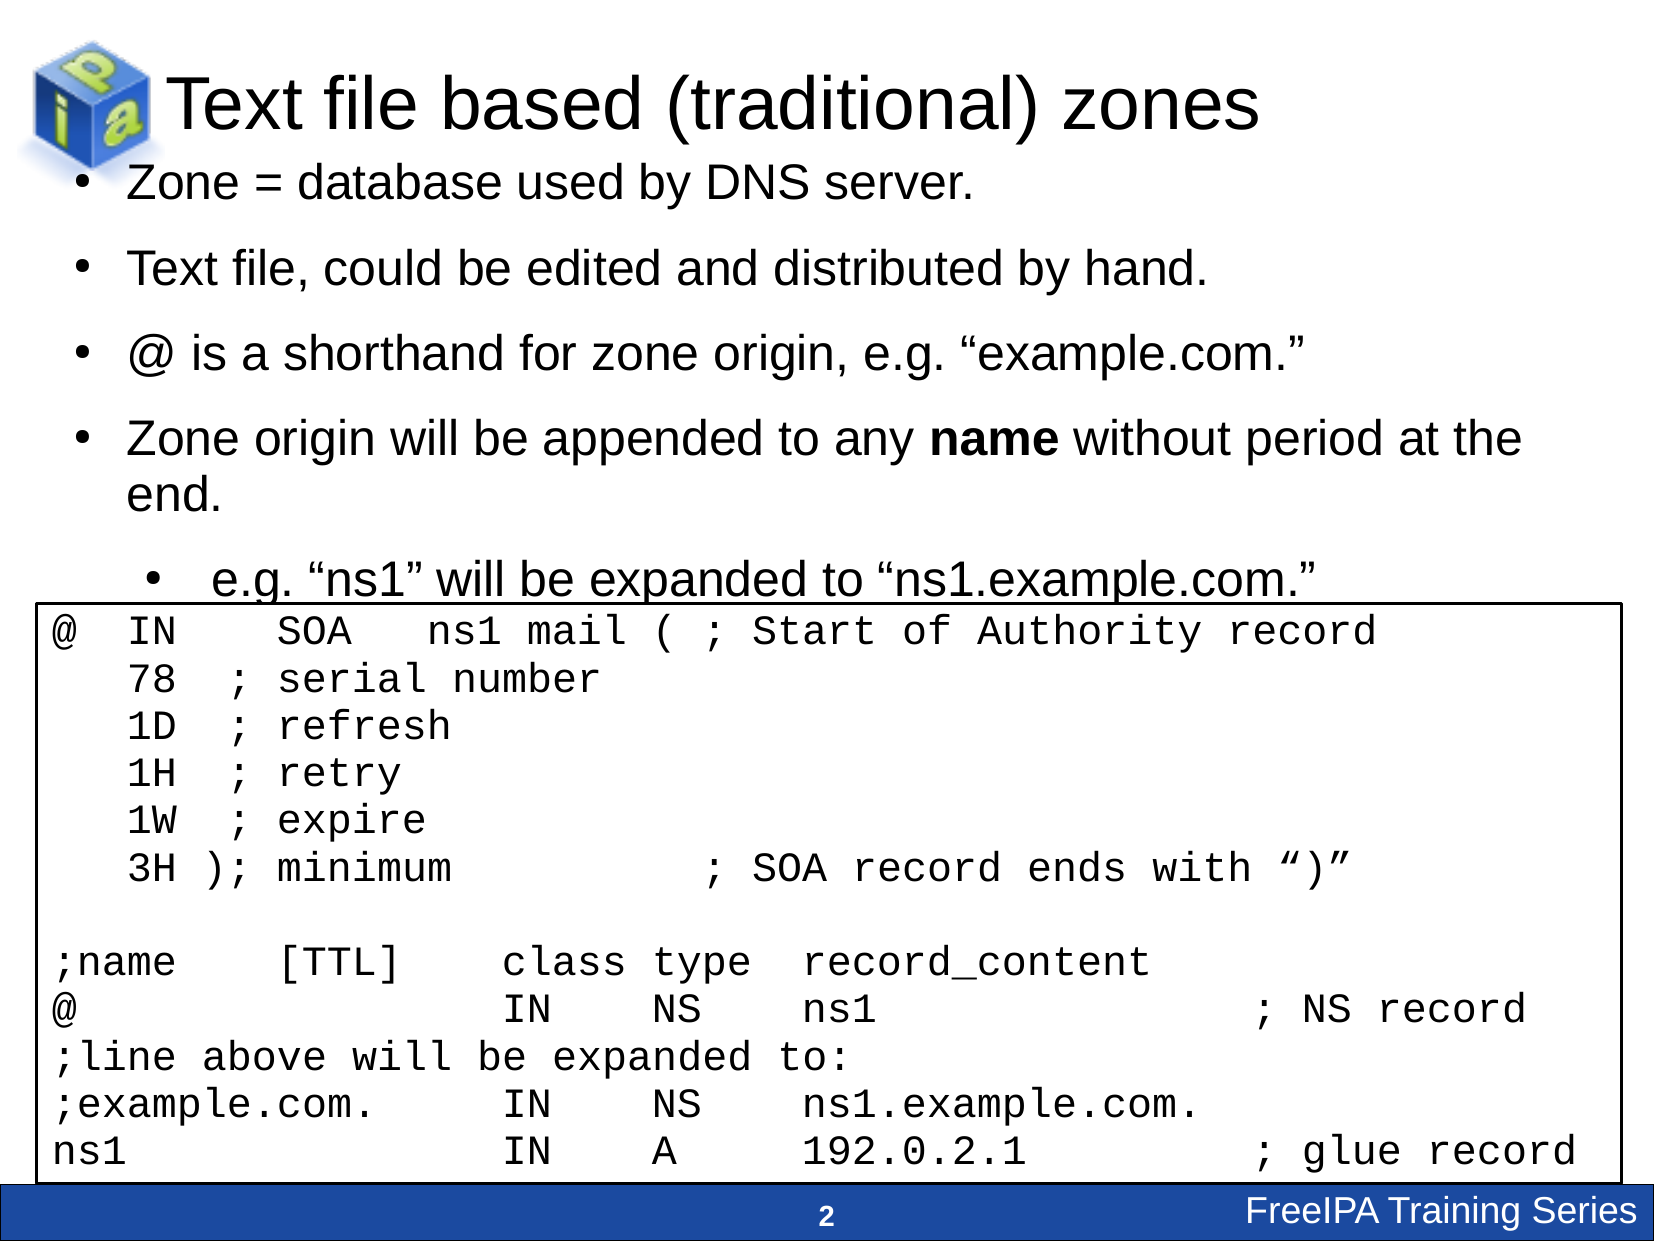

# Text file based (traditional) zones
Zone = database used by DNS server.
Text file, could be edited and distributed by hand.
@ is a shorthand for zone origin, e.g. “example.com.”
Zone origin will be appended to any name without period at the end.
 e.g. “ns1” will be expanded to “ns1.example.com.”
@	IN		SOA	ns1 mail ( ; Start of Authority record
	78	 ; serial number
	1D	 ; refresh
	1H	 ; retry
	1W	 ; expire
	3H ); minimum	 ; SOA record ends with “)”
;name		[TTL]		class	type	record_content
@						IN		NS		ns1					; NS record
;line above will be expanded to:
;example.com.		IN		NS		ns1.example.com.
ns1					IN		A		192.0.2.1			; glue record
2